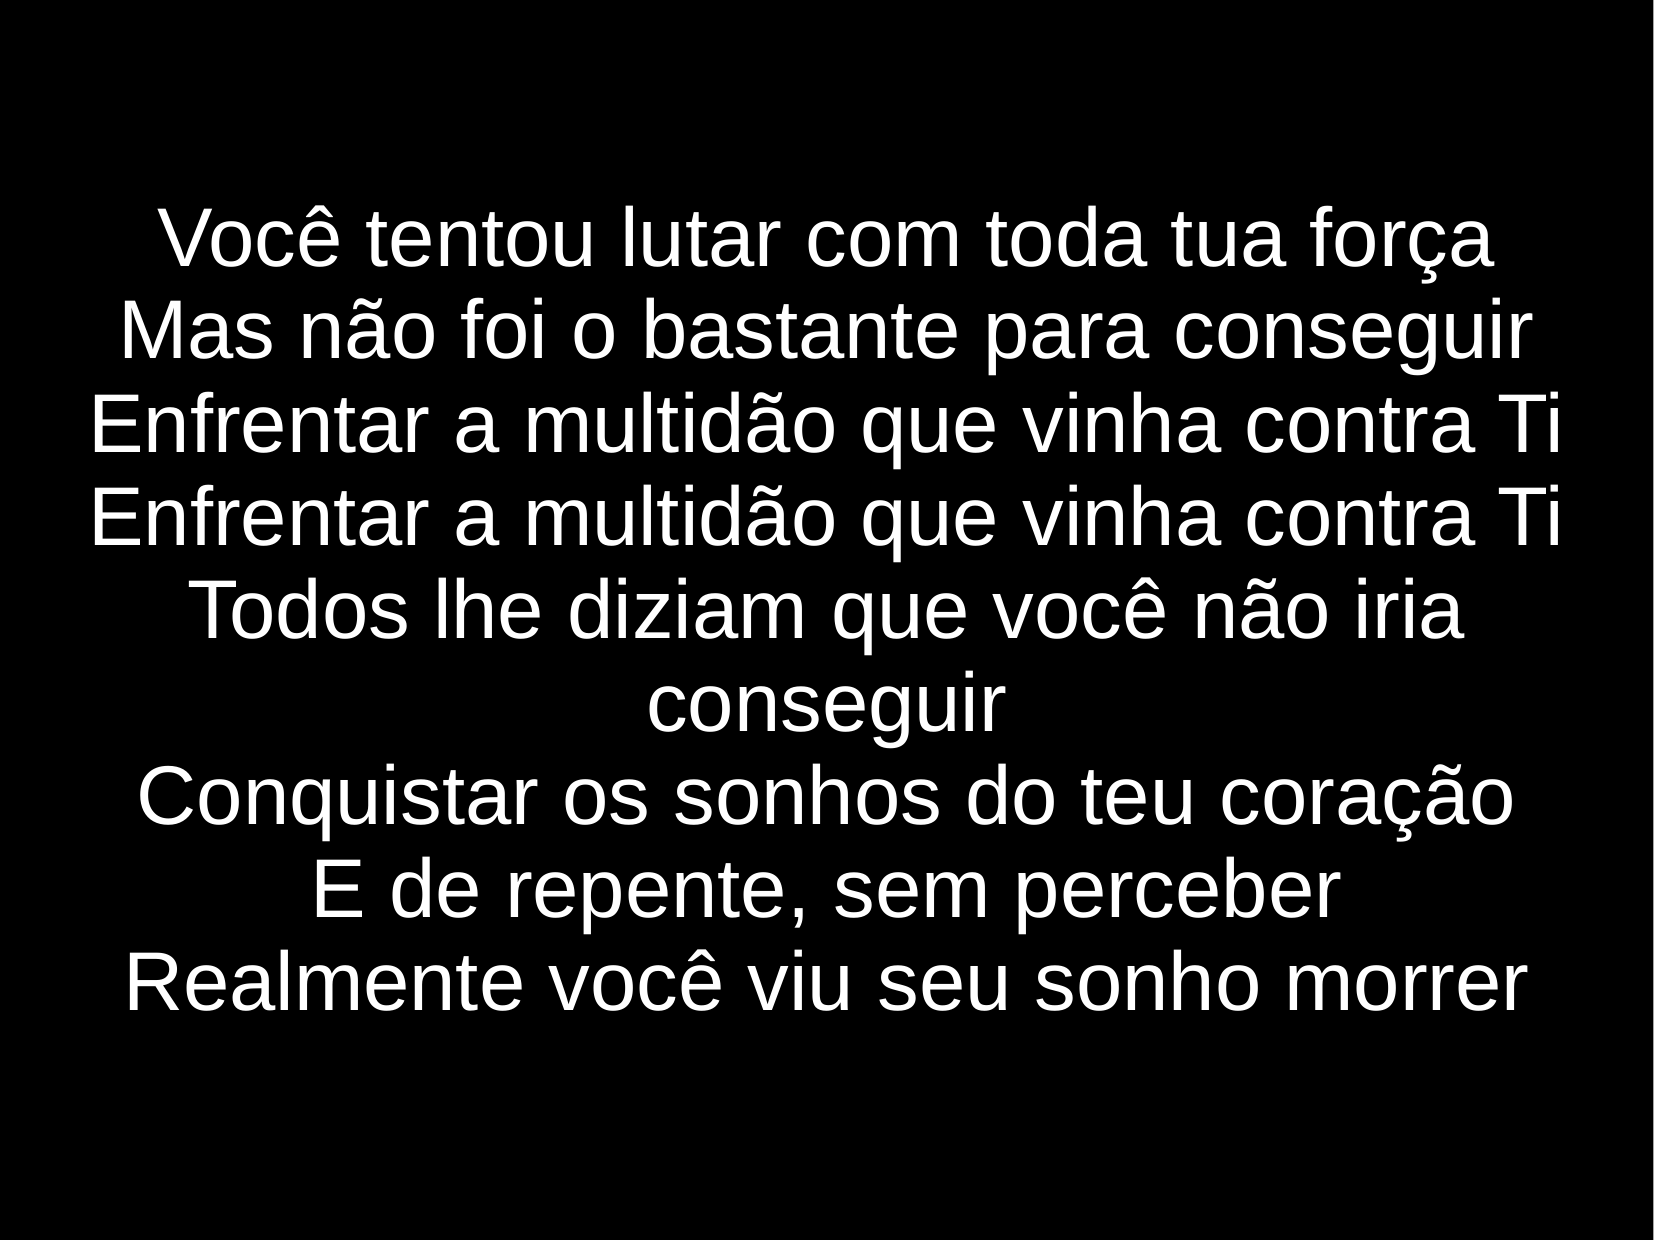

# Você tentou lutar com toda tua força
Mas não foi o bastante para conseguir
Enfrentar a multidão que vinha contra Ti
Enfrentar a multidão que vinha contra Ti
Todos lhe diziam que você não iria conseguir
Conquistar os sonhos do teu coração
E de repente, sem perceber
Realmente você viu seu sonho morrer